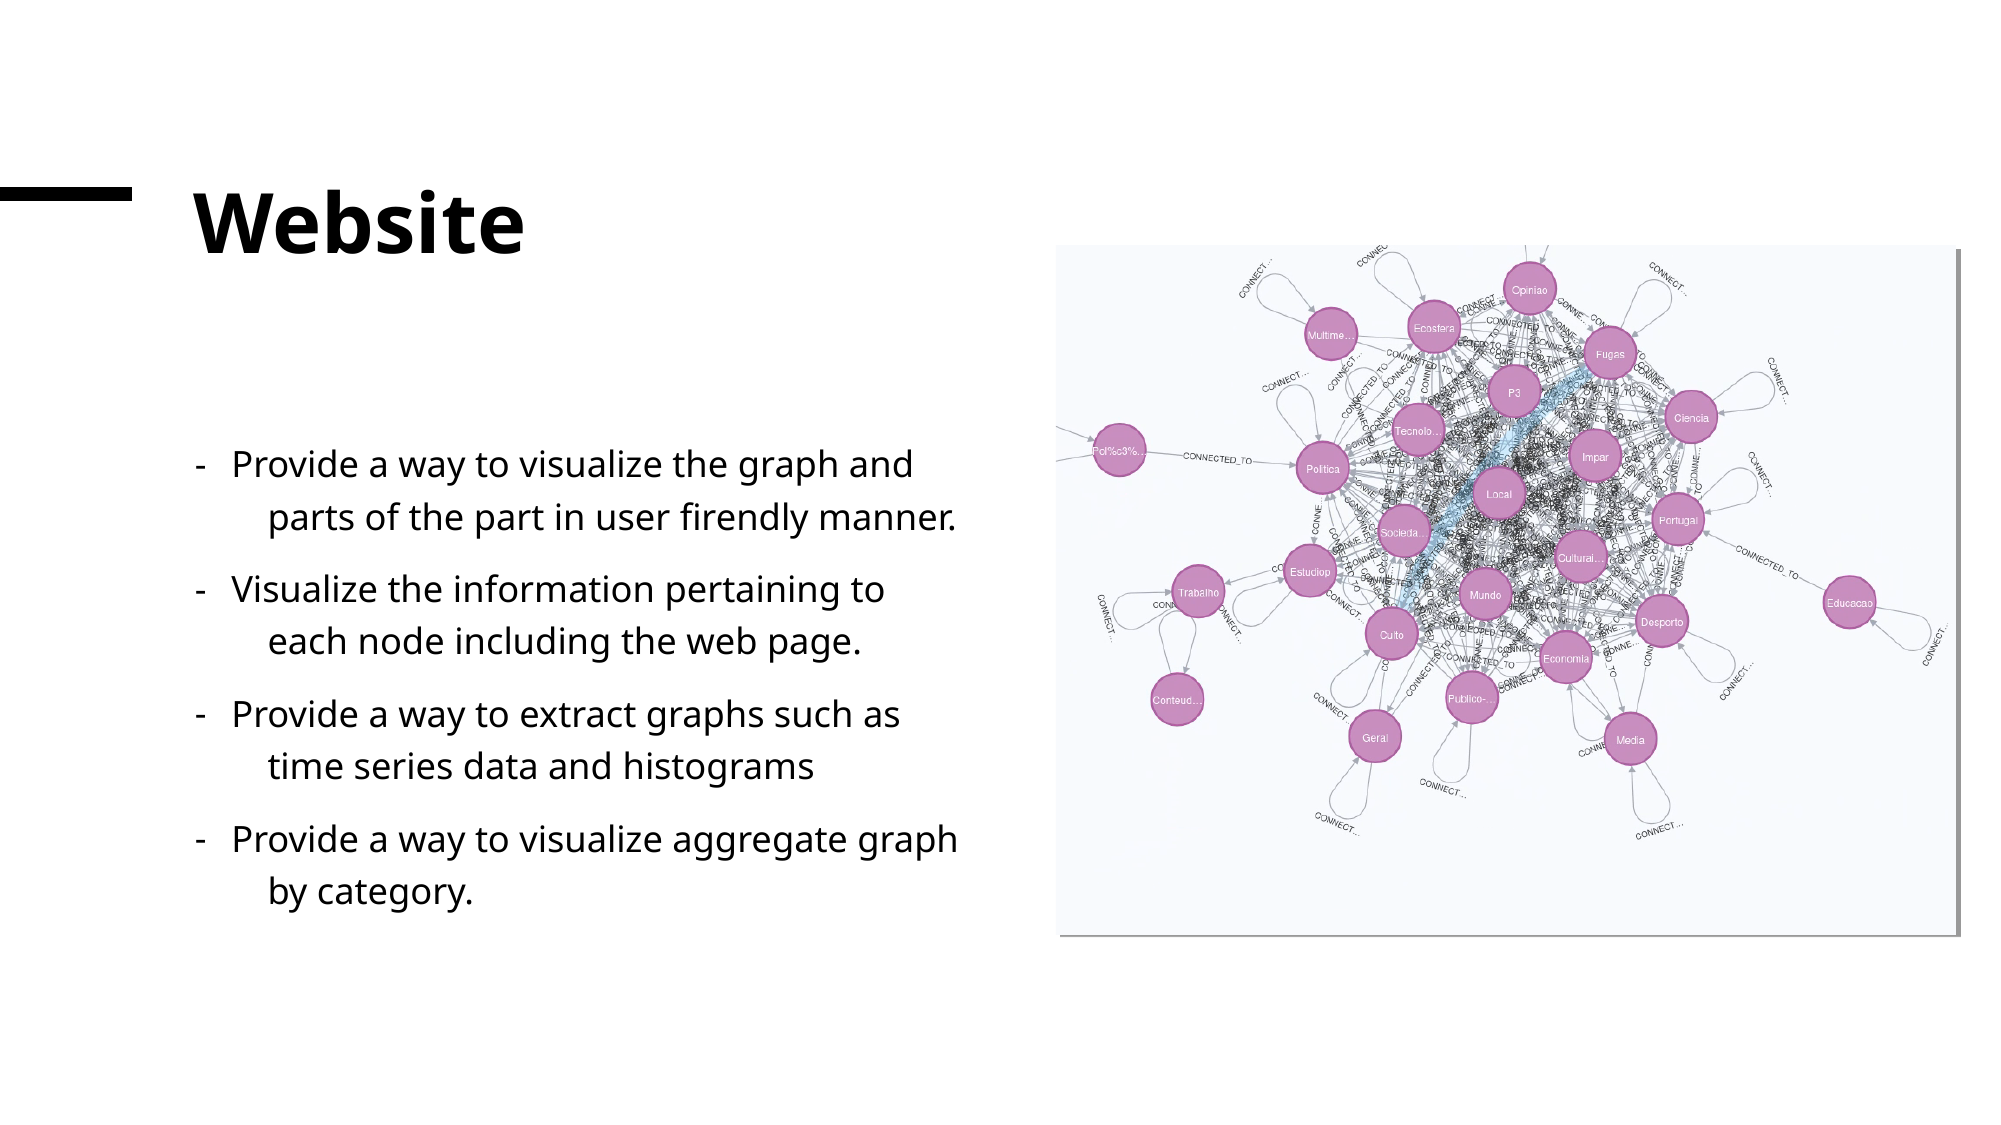

# Website
Provide a way to visualize the graph and parts of the part in user firendly manner.
Visualize the information pertaining to each node including the web page.
Provide a way to extract graphs such as time series data and histograms
Provide a way to visualize aggregate graph by category.